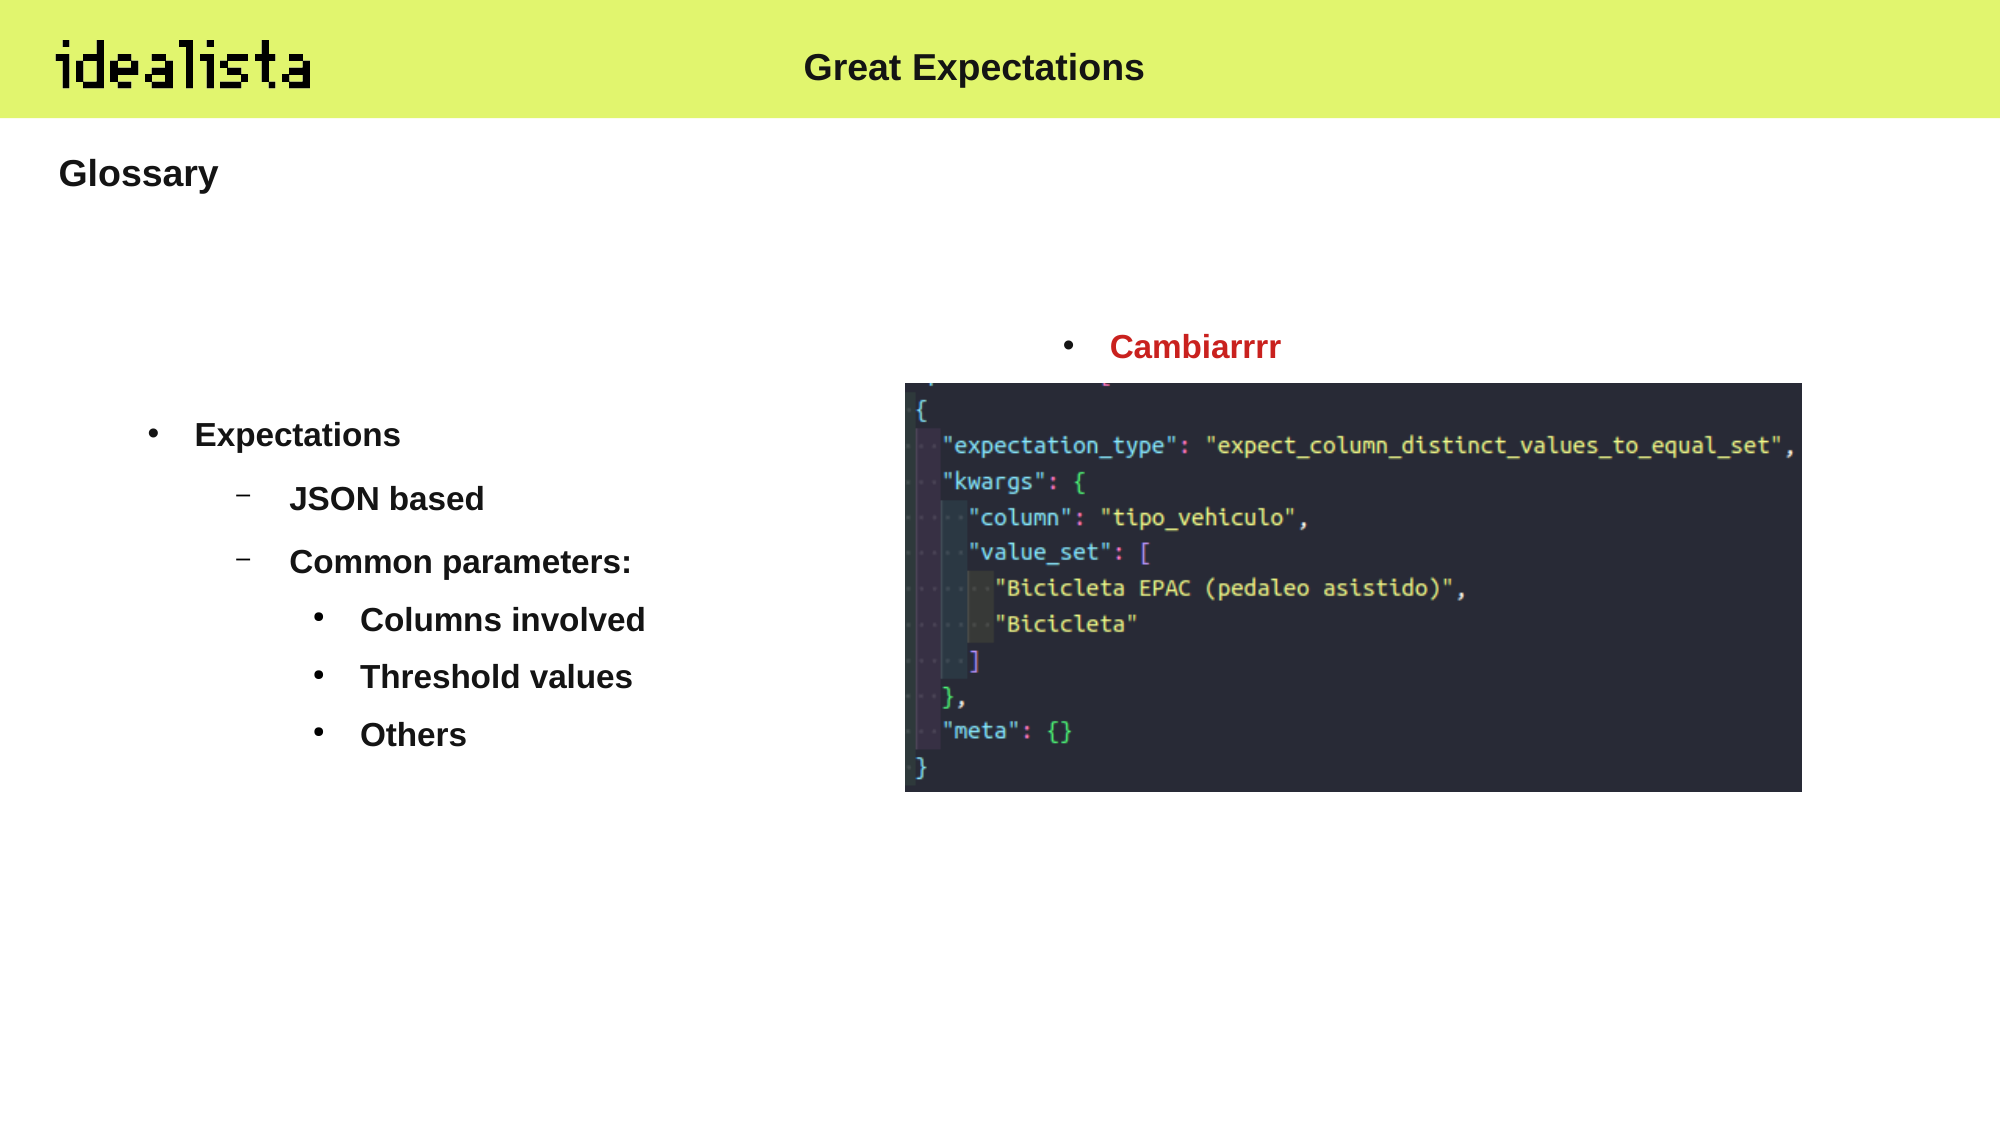

# Great Expectations
Glossary
Cambiarrrr
Expectations
JSON based
Common parameters:
Columns involved
Threshold values
Others